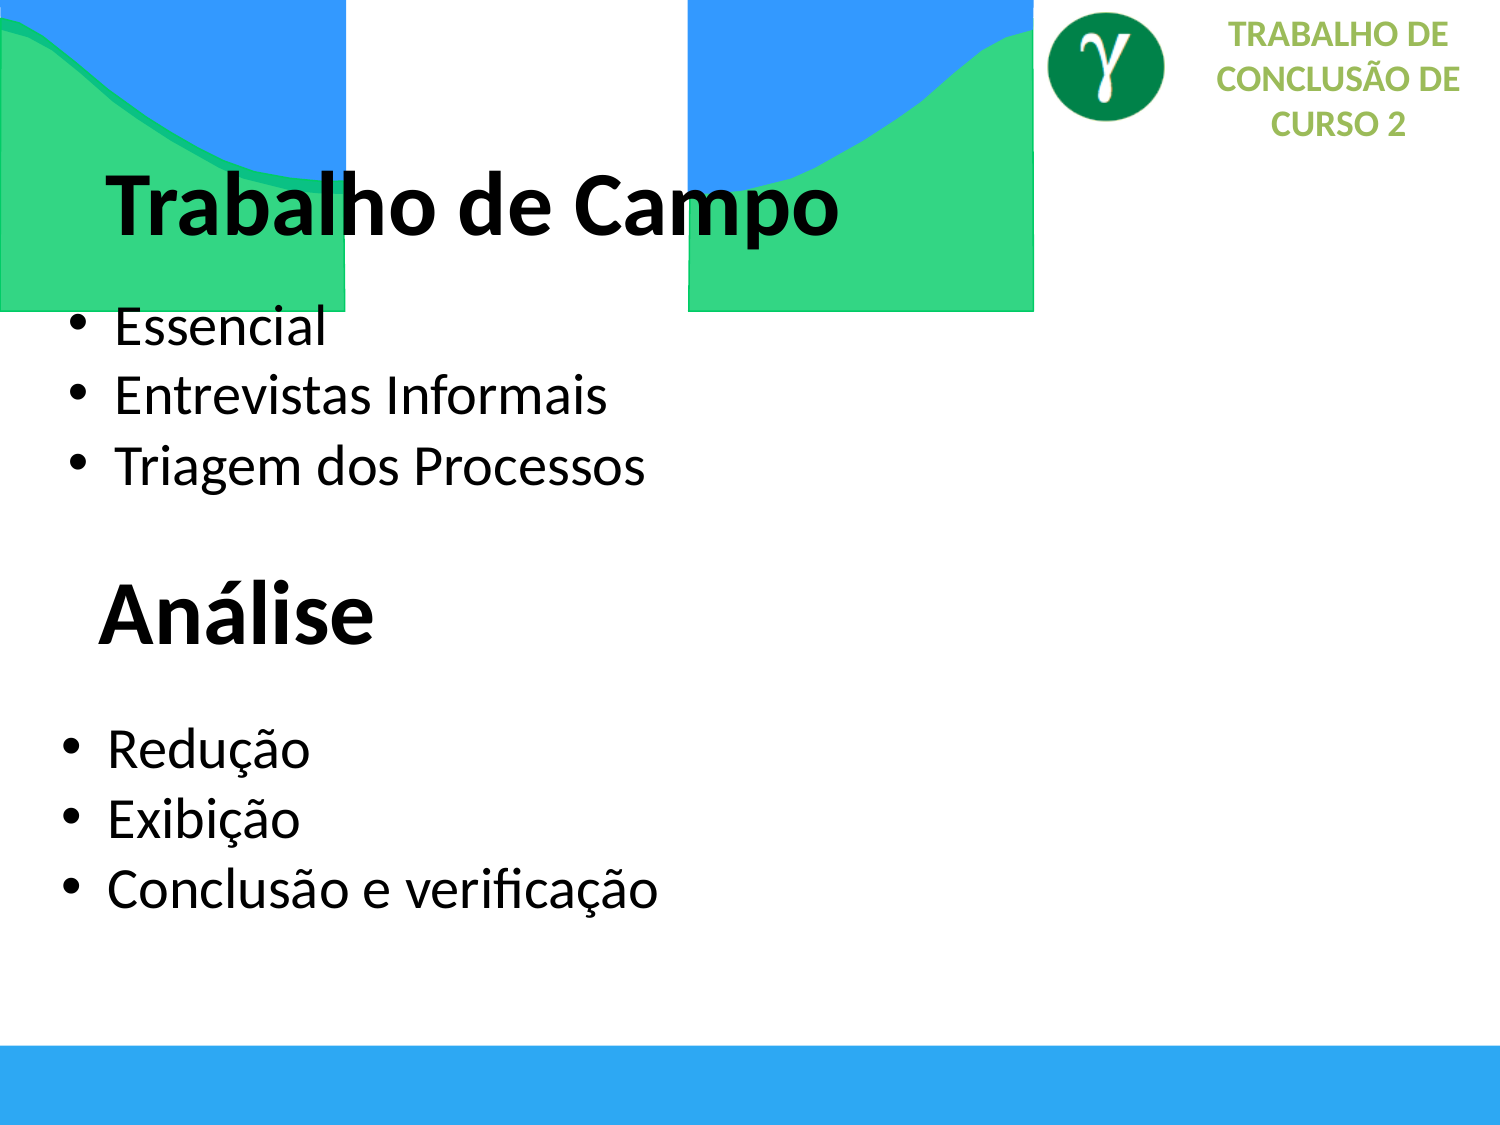

TRABALHO DE CONCLUSÃO DE CURSO 2
Trabalho de Campo
Essencial
Entrevistas Informais
Triagem dos Processos
Análise
Redução
Exibição
Conclusão e verificação